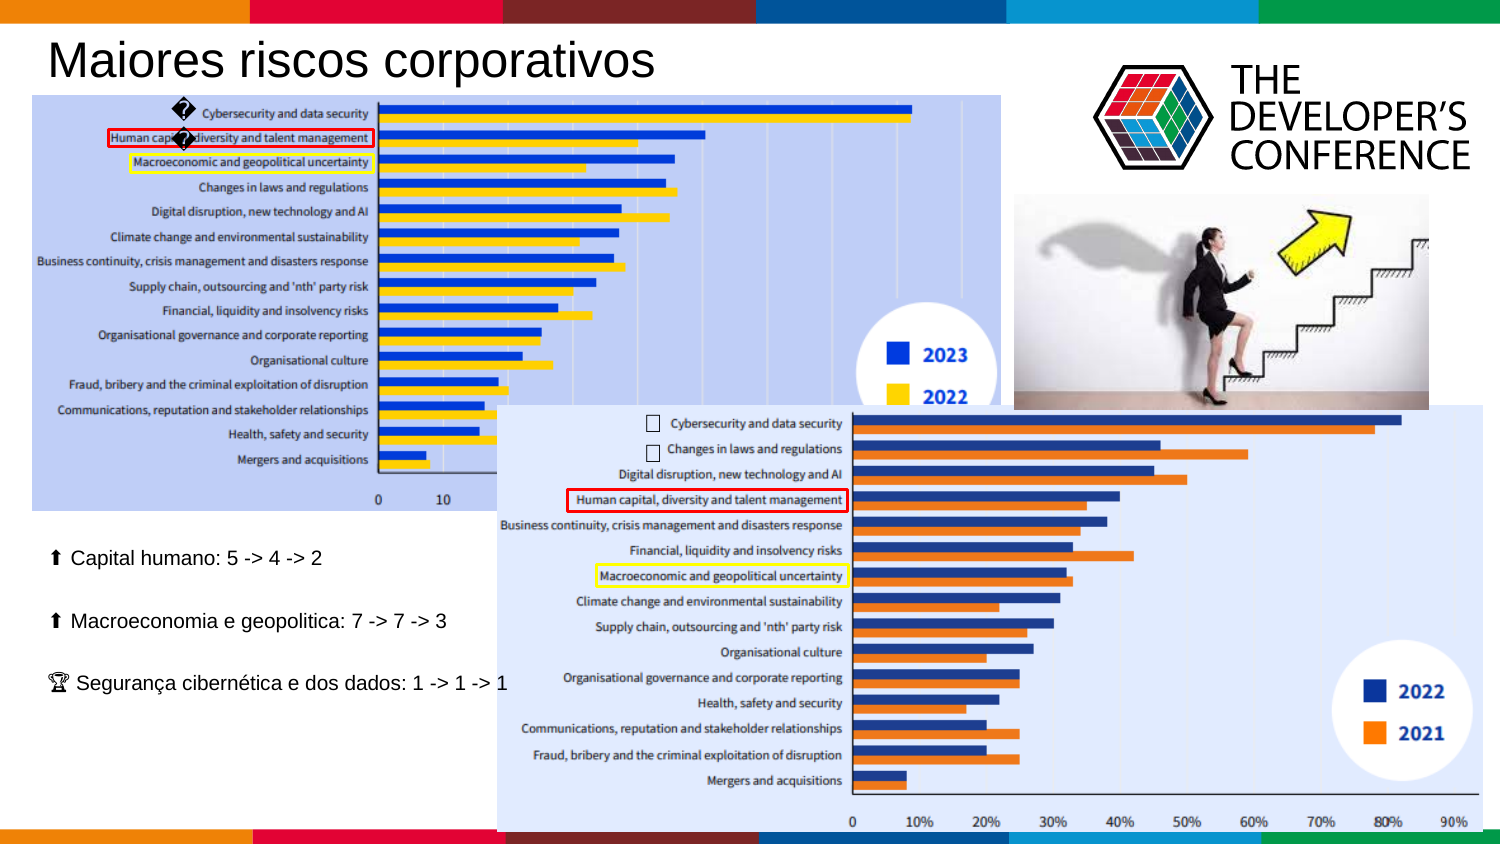

# Maiores riscos corporativos
🏆
🏆
⬆️ Capital humano: 5 -> 4 -> 2
⬆️ Macroeconomia e geopolitica: 7 -> 7 -> 3
🏆 Segurança cibernética e dos dados: 1 -> 1 -> 1